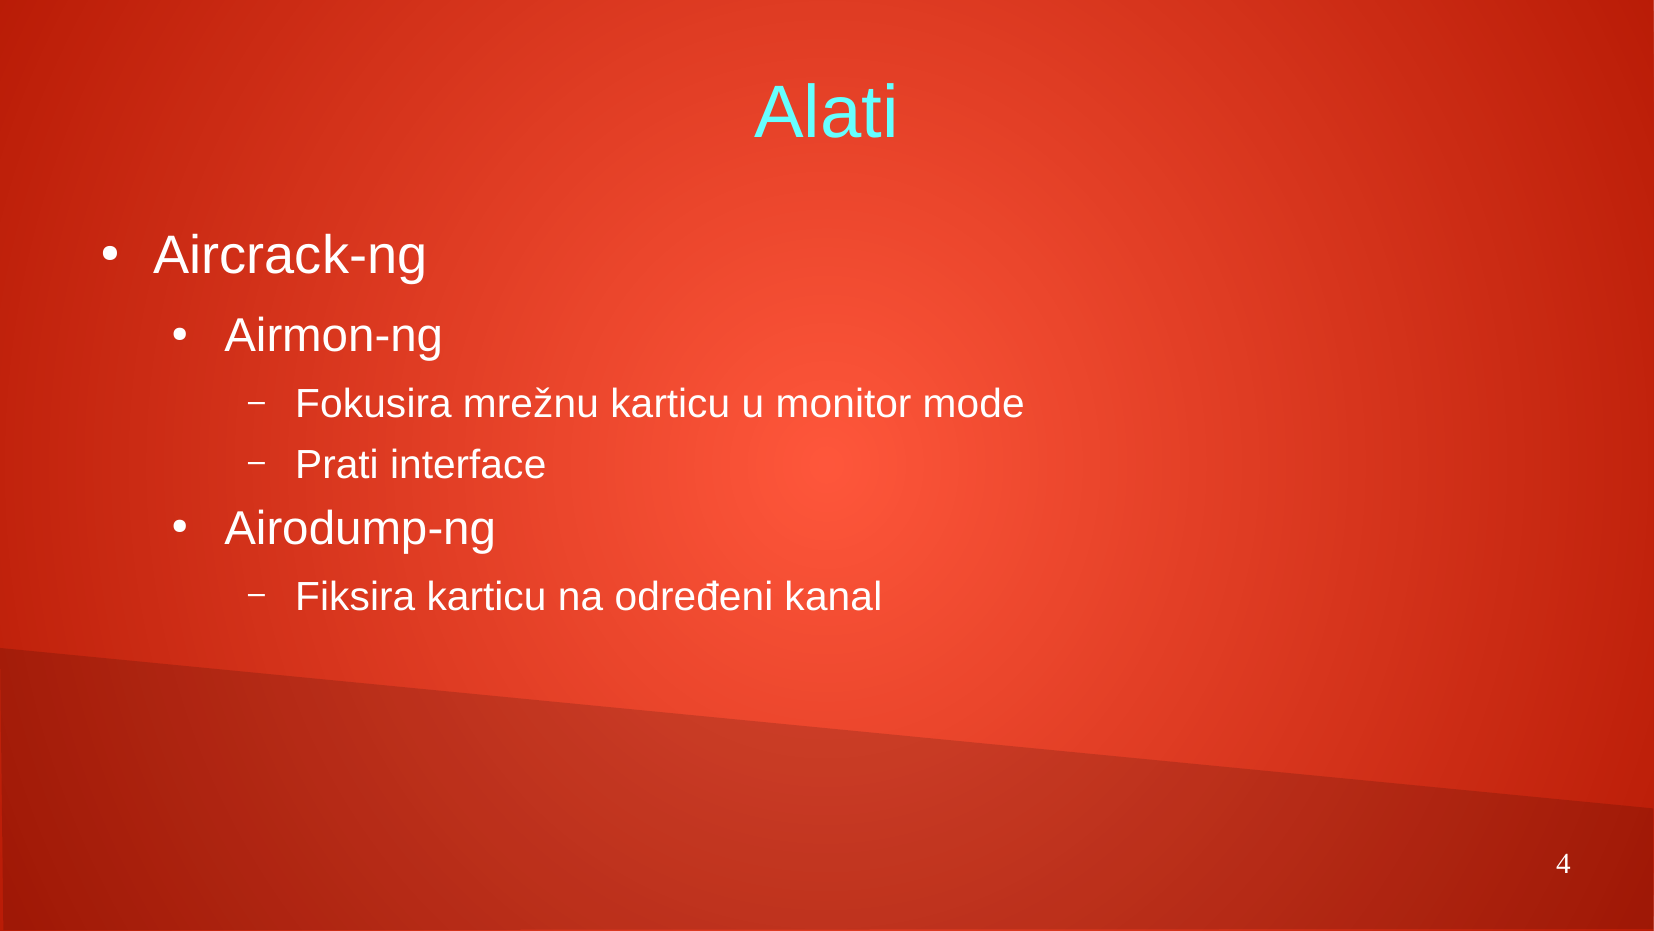

# Alati
Aircrack-ng
Airmon-ng
Fokusira mrežnu karticu u monitor mode
Prati interface
Airodump-ng
Fiksira karticu na određeni kanal
4